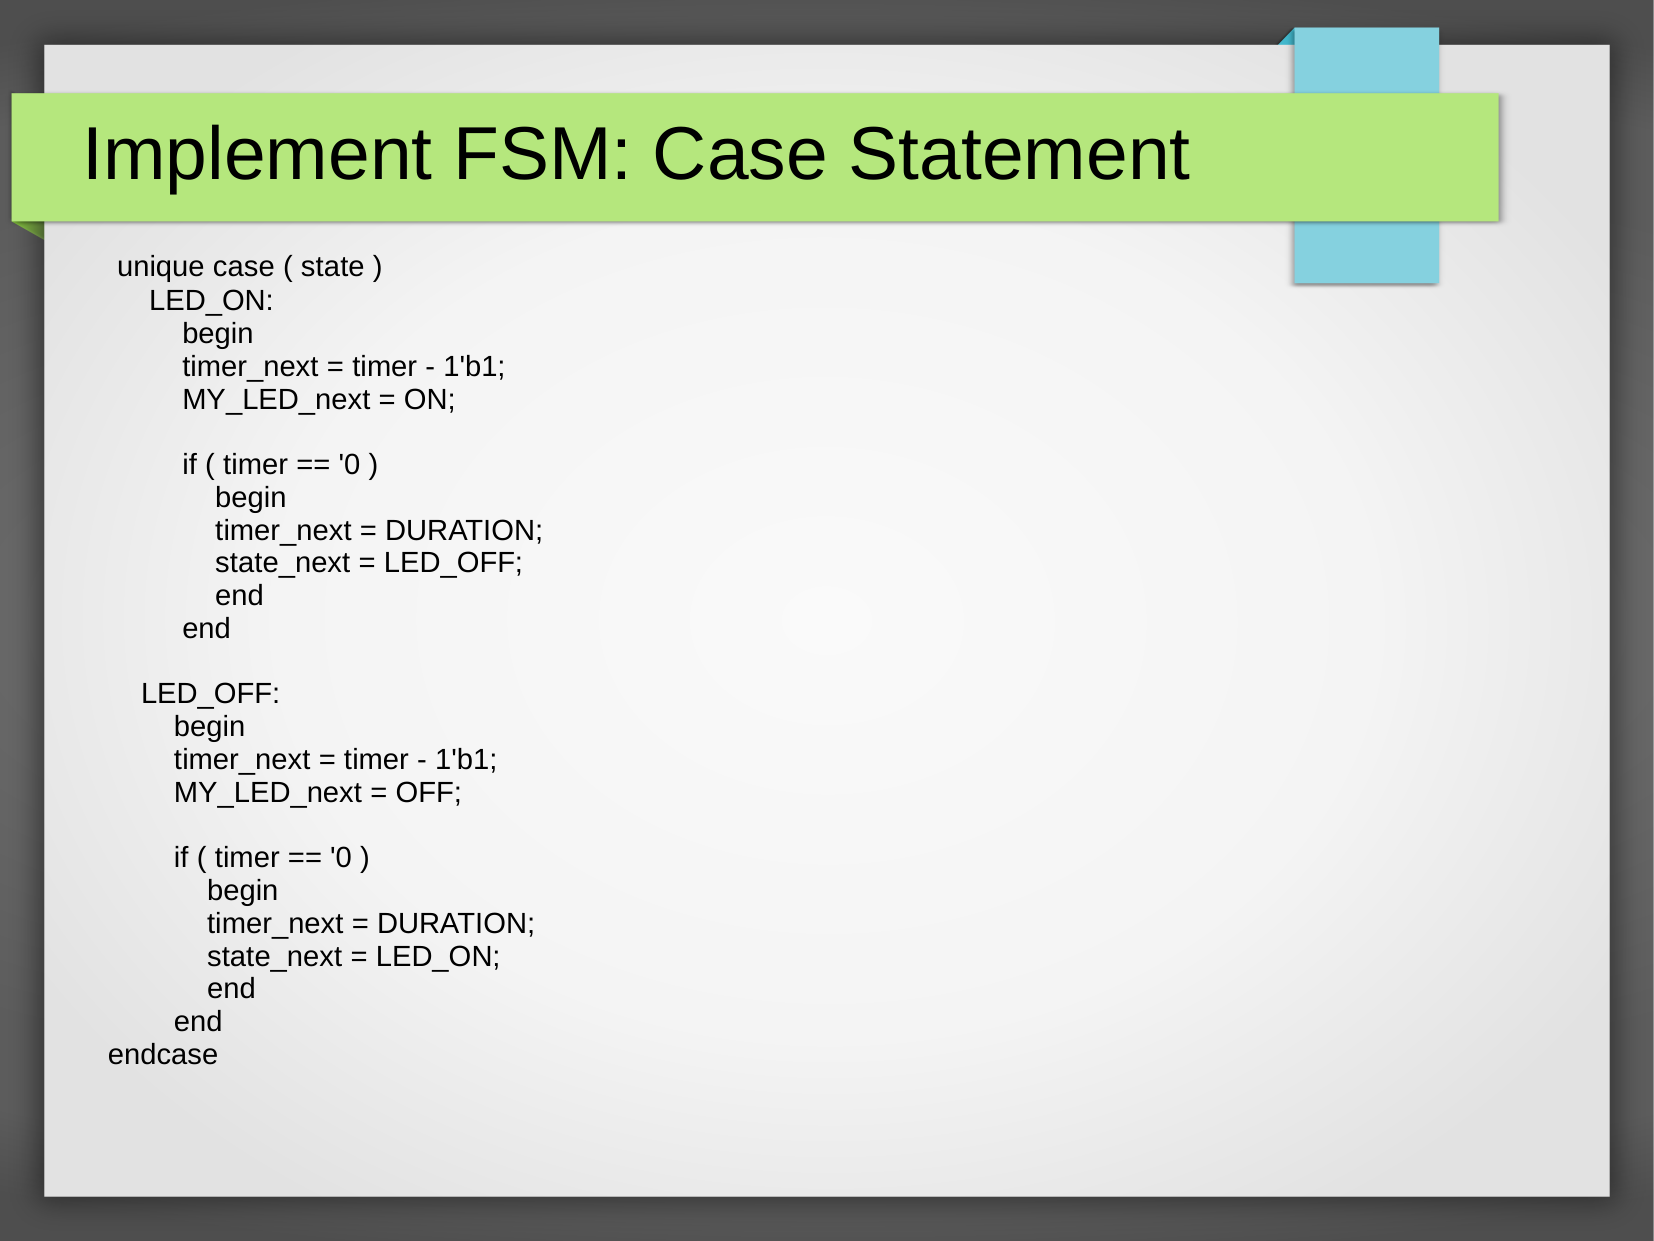

unique case ( state )
 LED_ON:
 begin
 timer_next = timer - 1'b1;
 MY_LED_next = ON;
 if ( timer == '0 )
 begin
 timer_next = DURATION;
 state_next = LED_OFF;
 end
 end
 LED_OFF:
 begin
 timer_next = timer - 1'b1;
 MY_LED_next = OFF;
 if ( timer == '0 )
 begin
 timer_next = DURATION;
 state_next = LED_ON;
 end
 end
 endcase
# Implement FSM: Case Statement